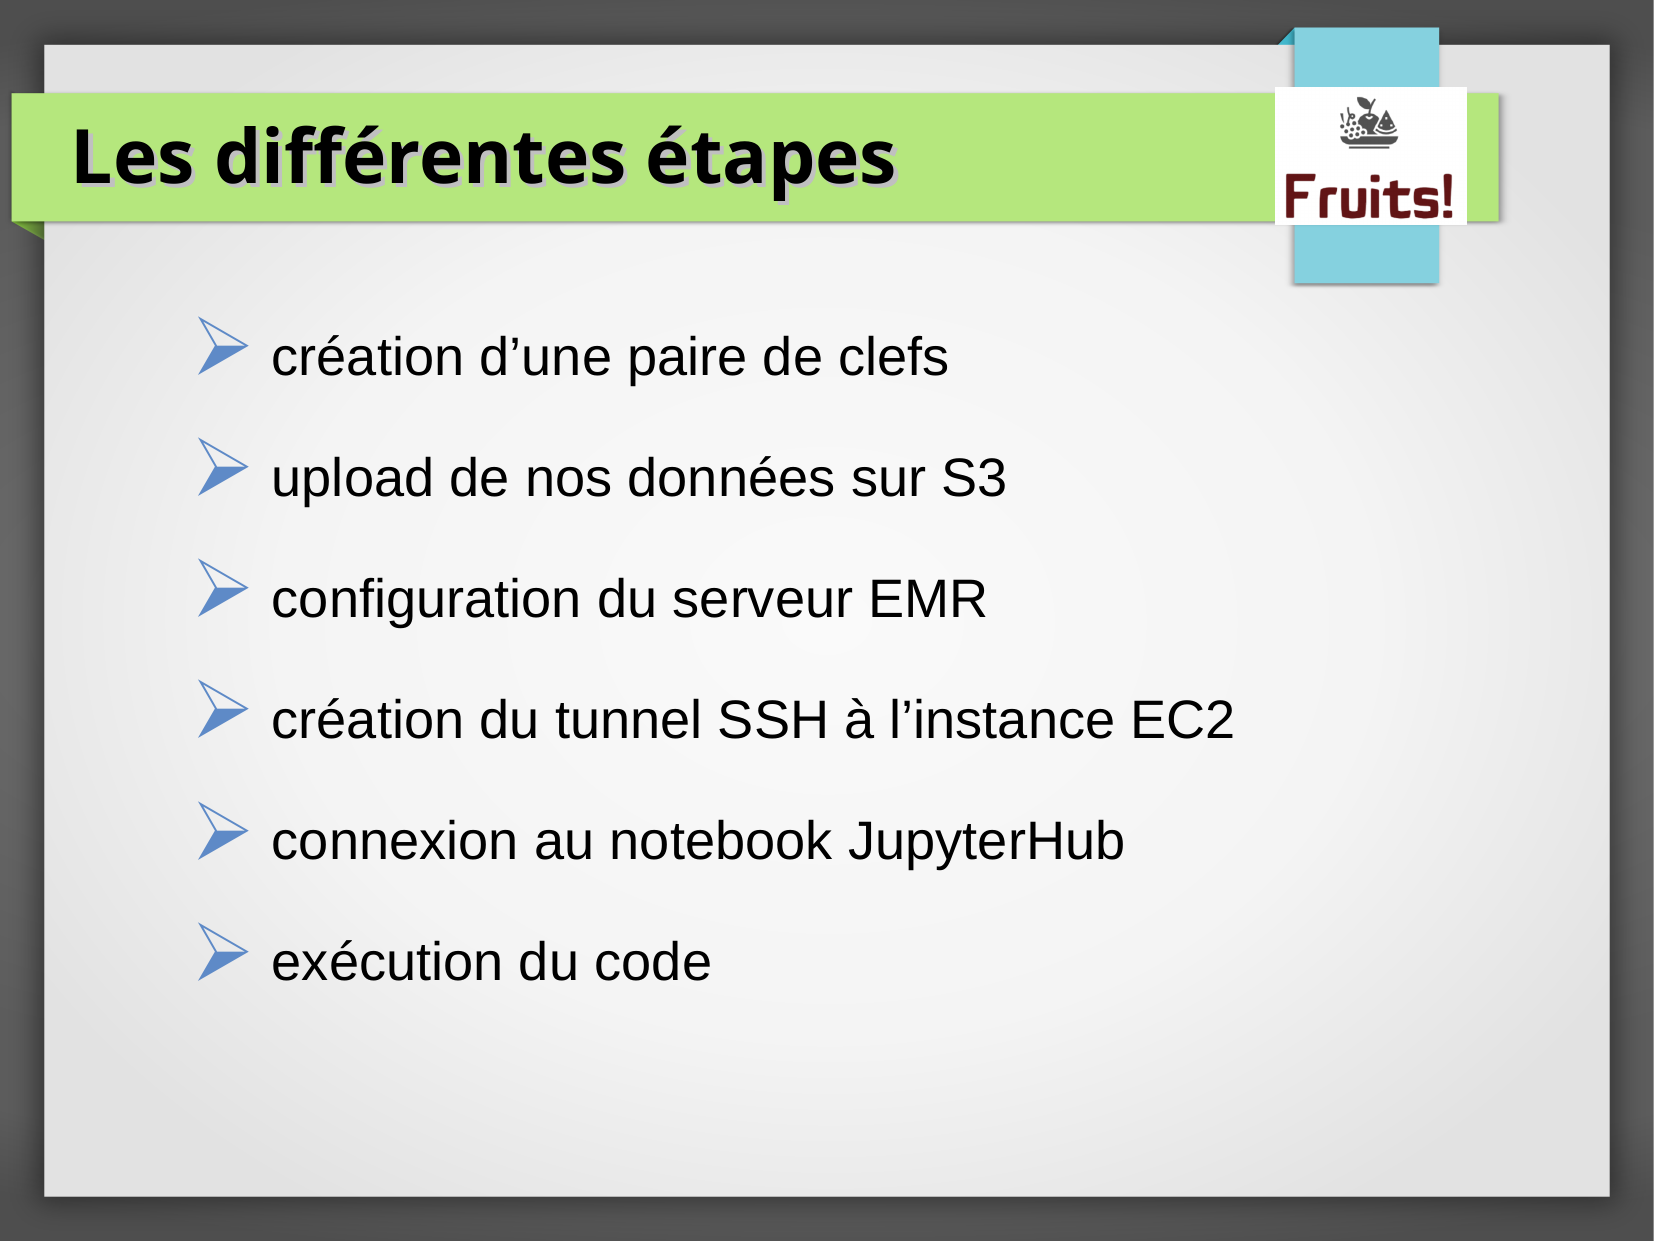

# Les différentes étapes
 création d’une paire de clefs
 upload de nos données sur S3
 configuration du serveur EMR
 création du tunnel SSH à l’instance EC2
 connexion au notebook JupyterHub
 exécution du code